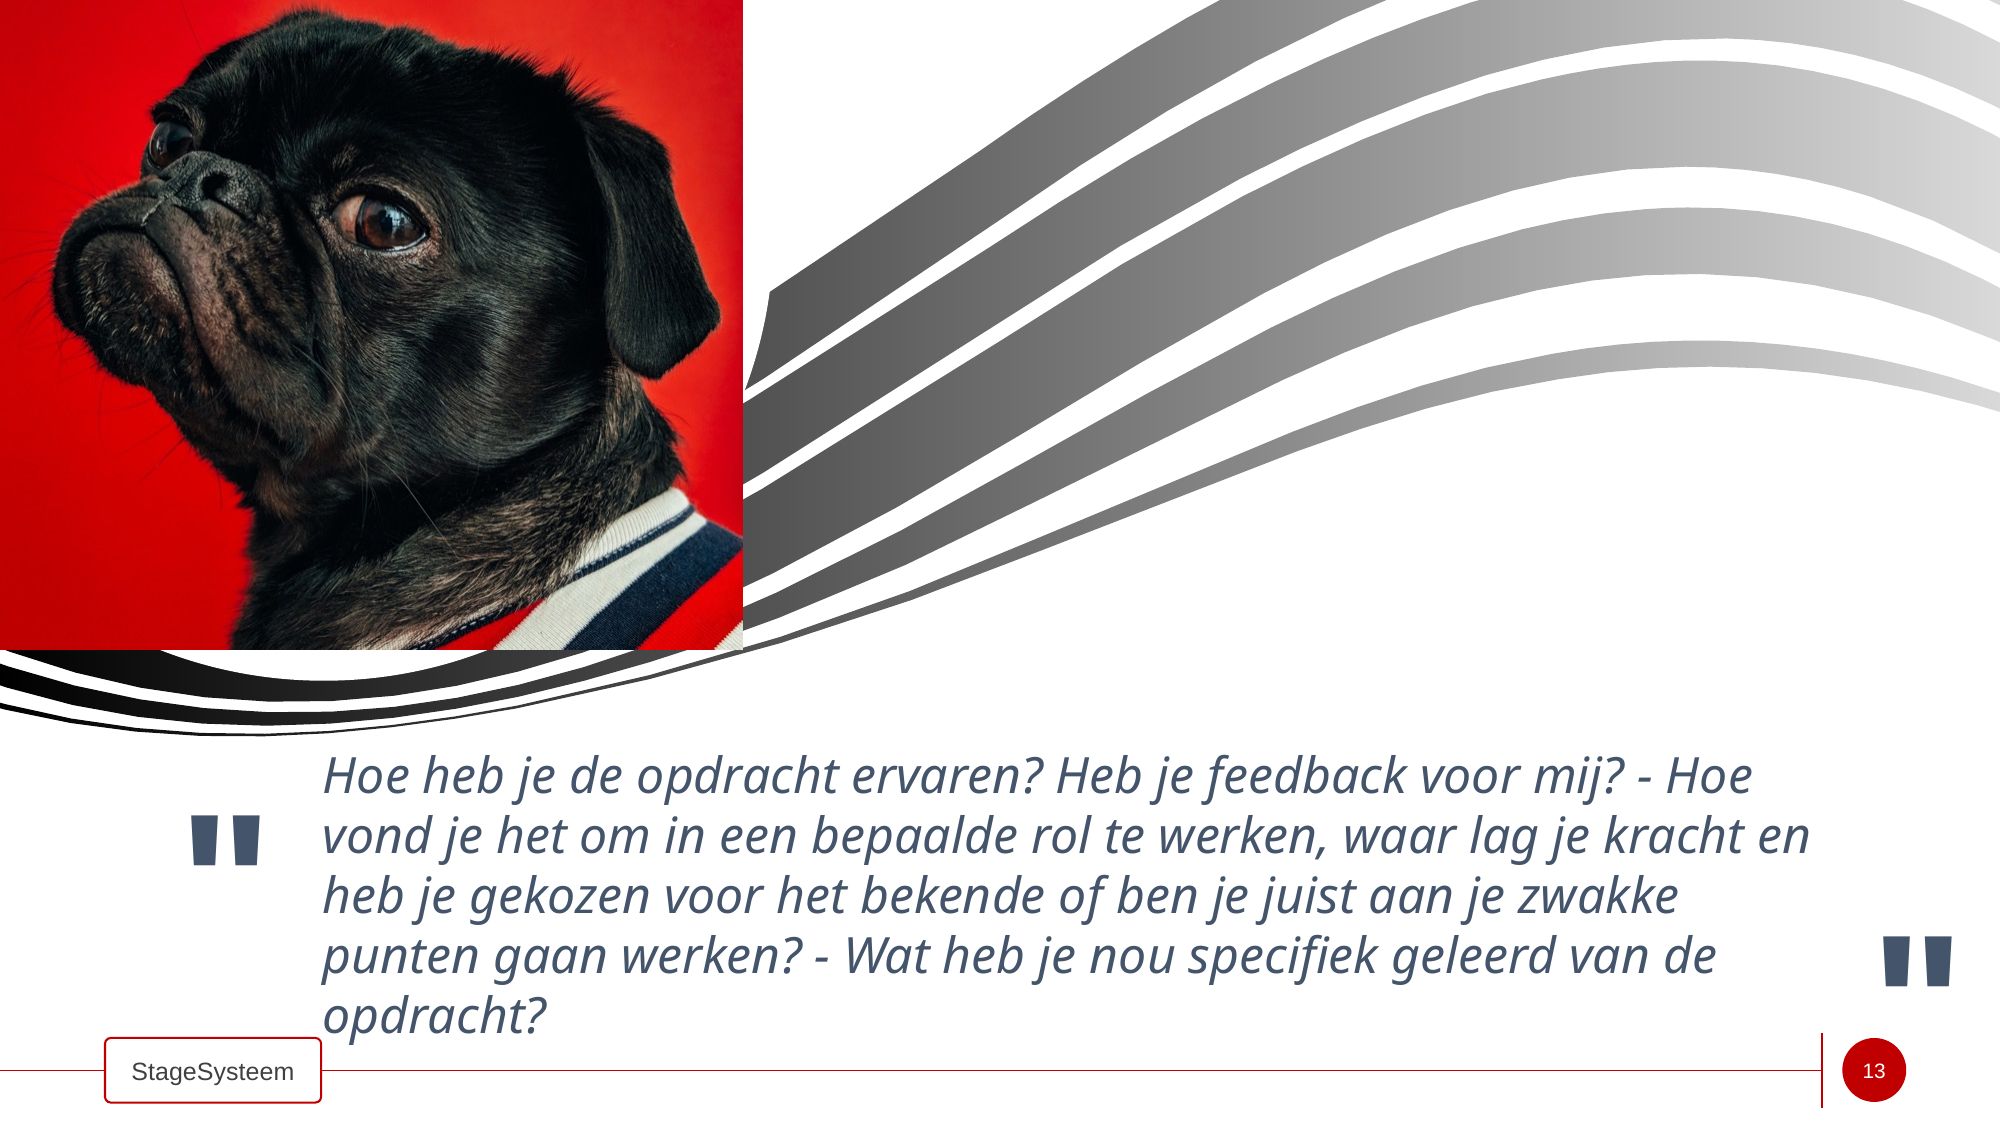

# Hoe heb je de opdracht ervaren? Heb je feedback voor mij? - Hoe vond je het om in een bepaalde rol te werken, waar lag je kracht en heb je gekozen voor het bekende of ben je juist aan je zwakke punten gaan werken? - Wat heb je nou specifiek geleerd van de opdracht?
StageSysteem